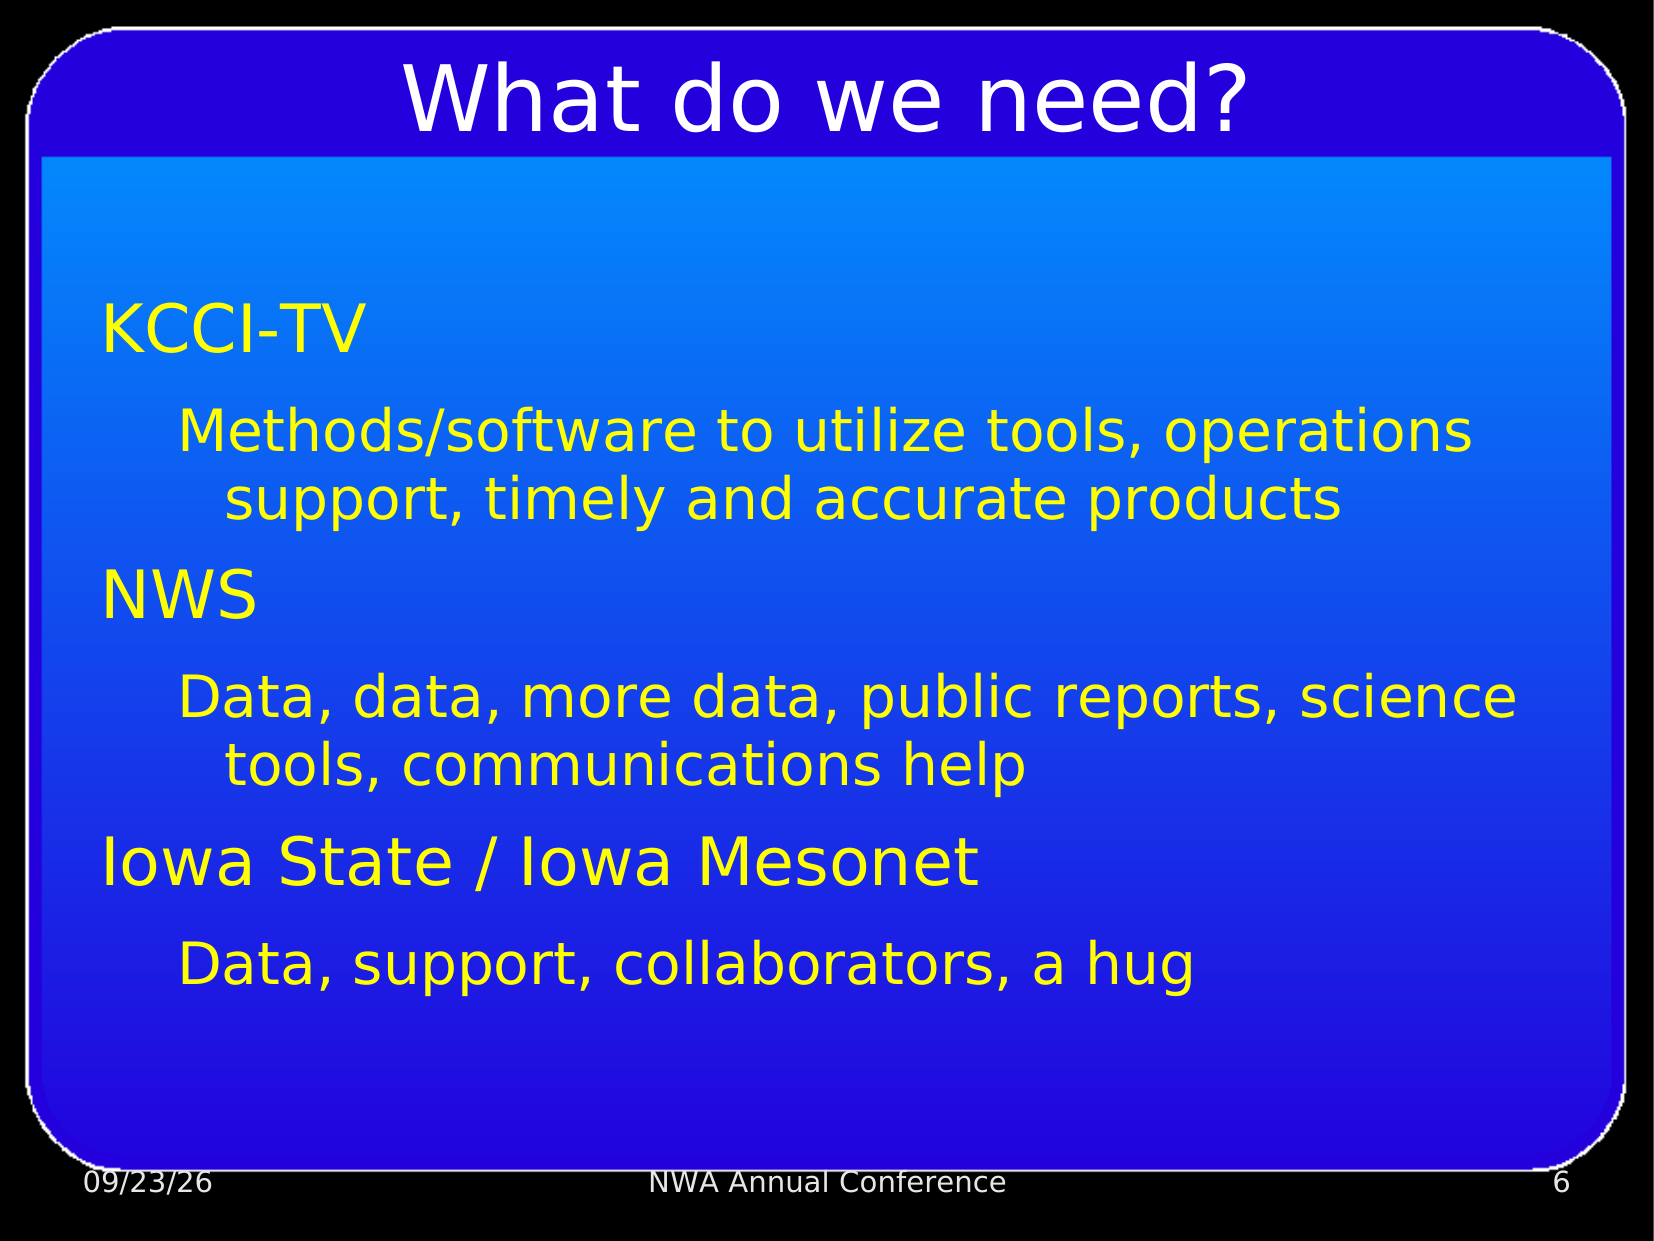

# What do we need?
KCCI-TV
Methods/software to utilize tools, operations support, timely and accurate products
NWS
Data, data, more data, public reports, science tools, communications help
Iowa State / Iowa Mesonet
Data, support, collaborators, a hug
NWA Annual Conference
6